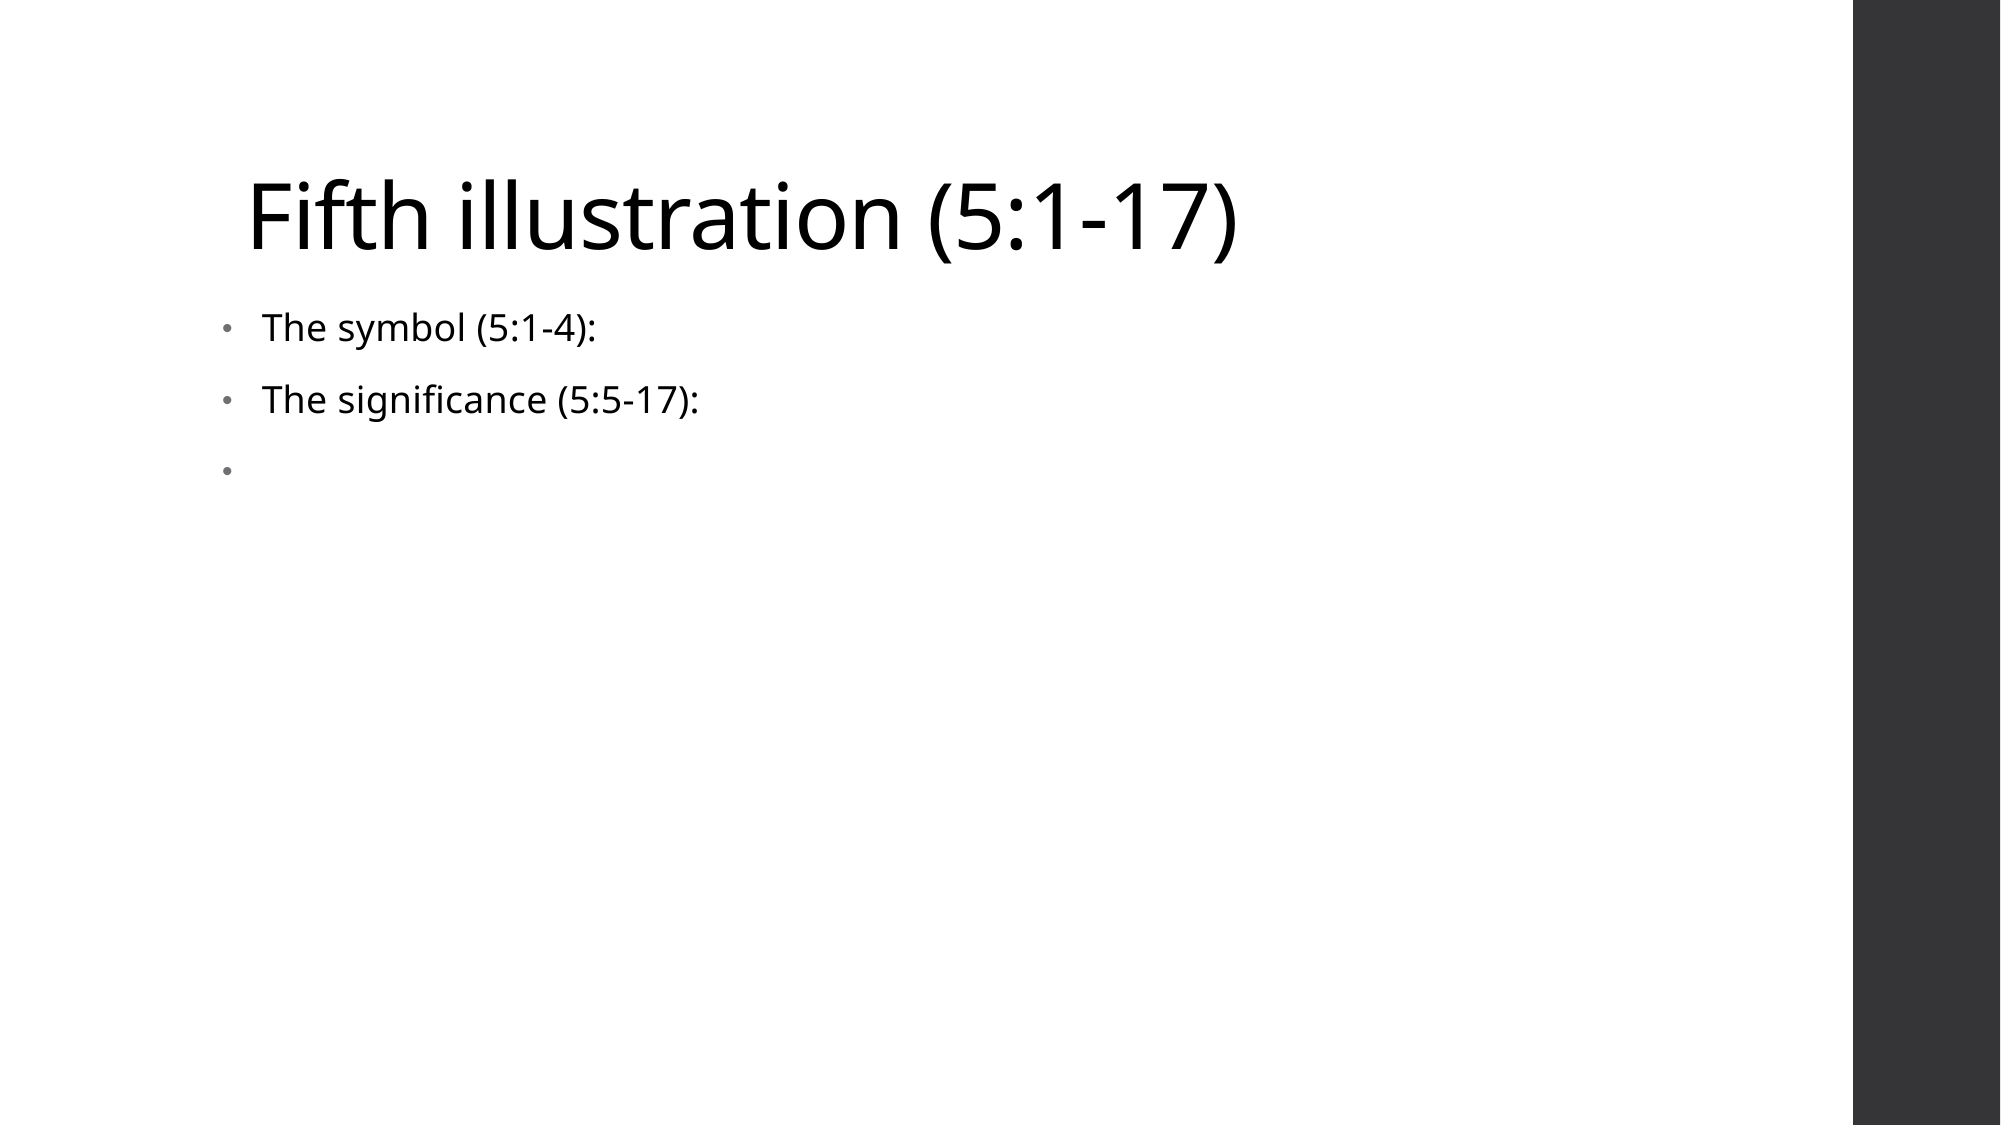

# Fifth illustration (5:1-17)
 The symbol (5:1-4):
 The significance (5:5-17):